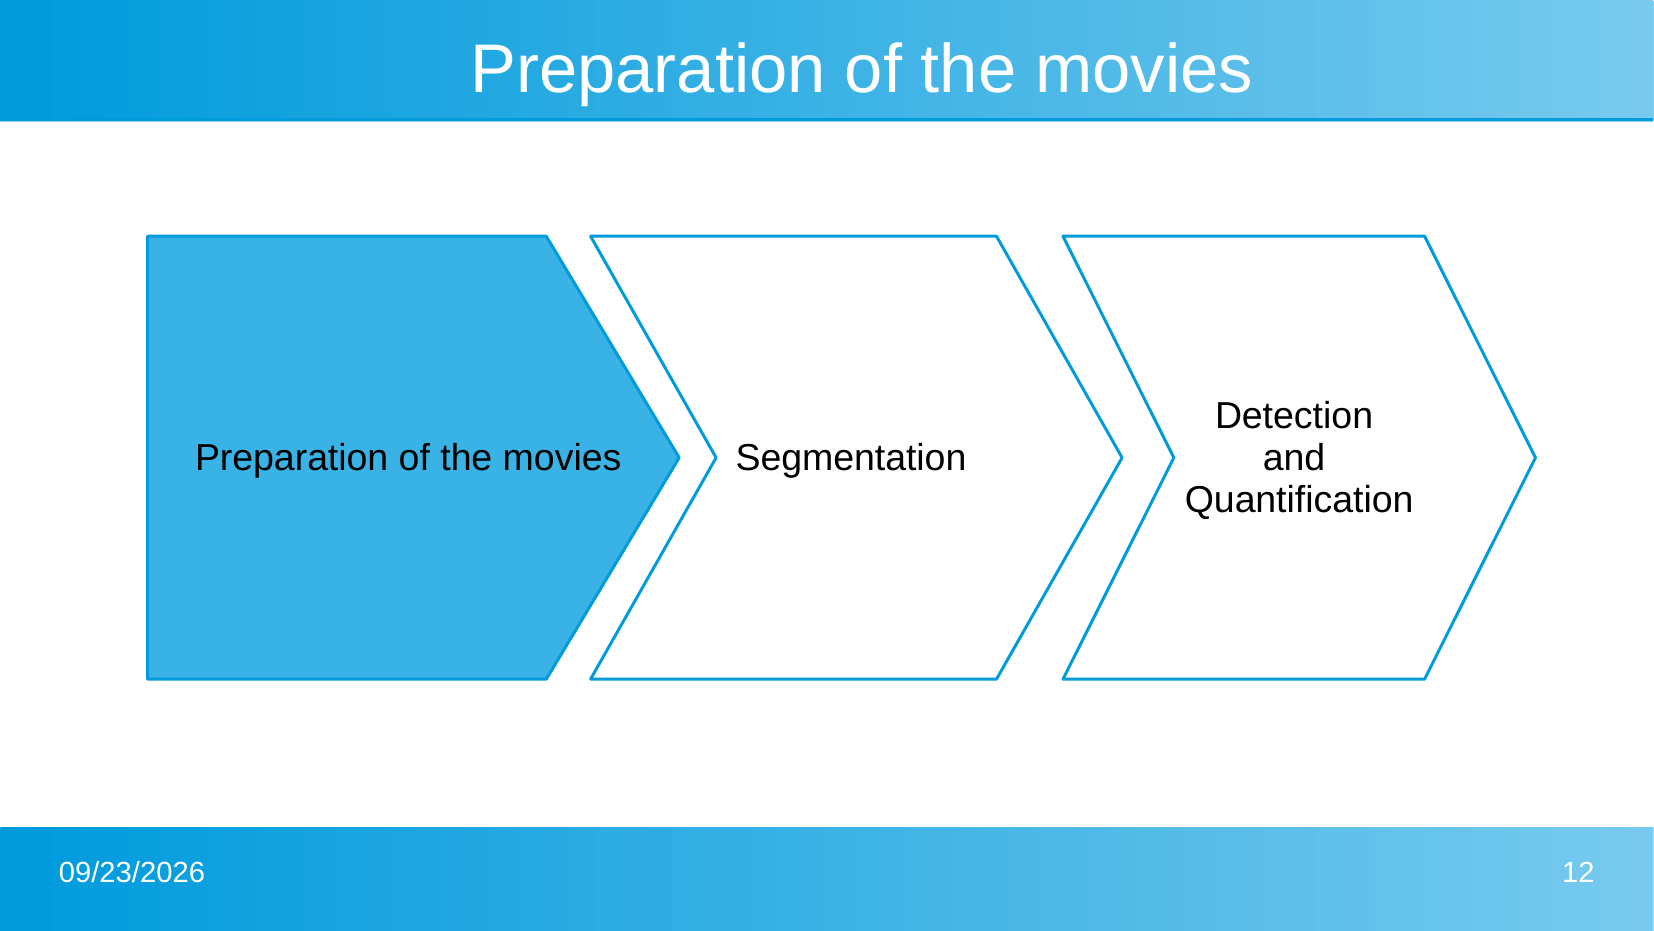

# Preparation of the movies
Preparation of the movies
Segmentation
Detection
and
Quantification
12